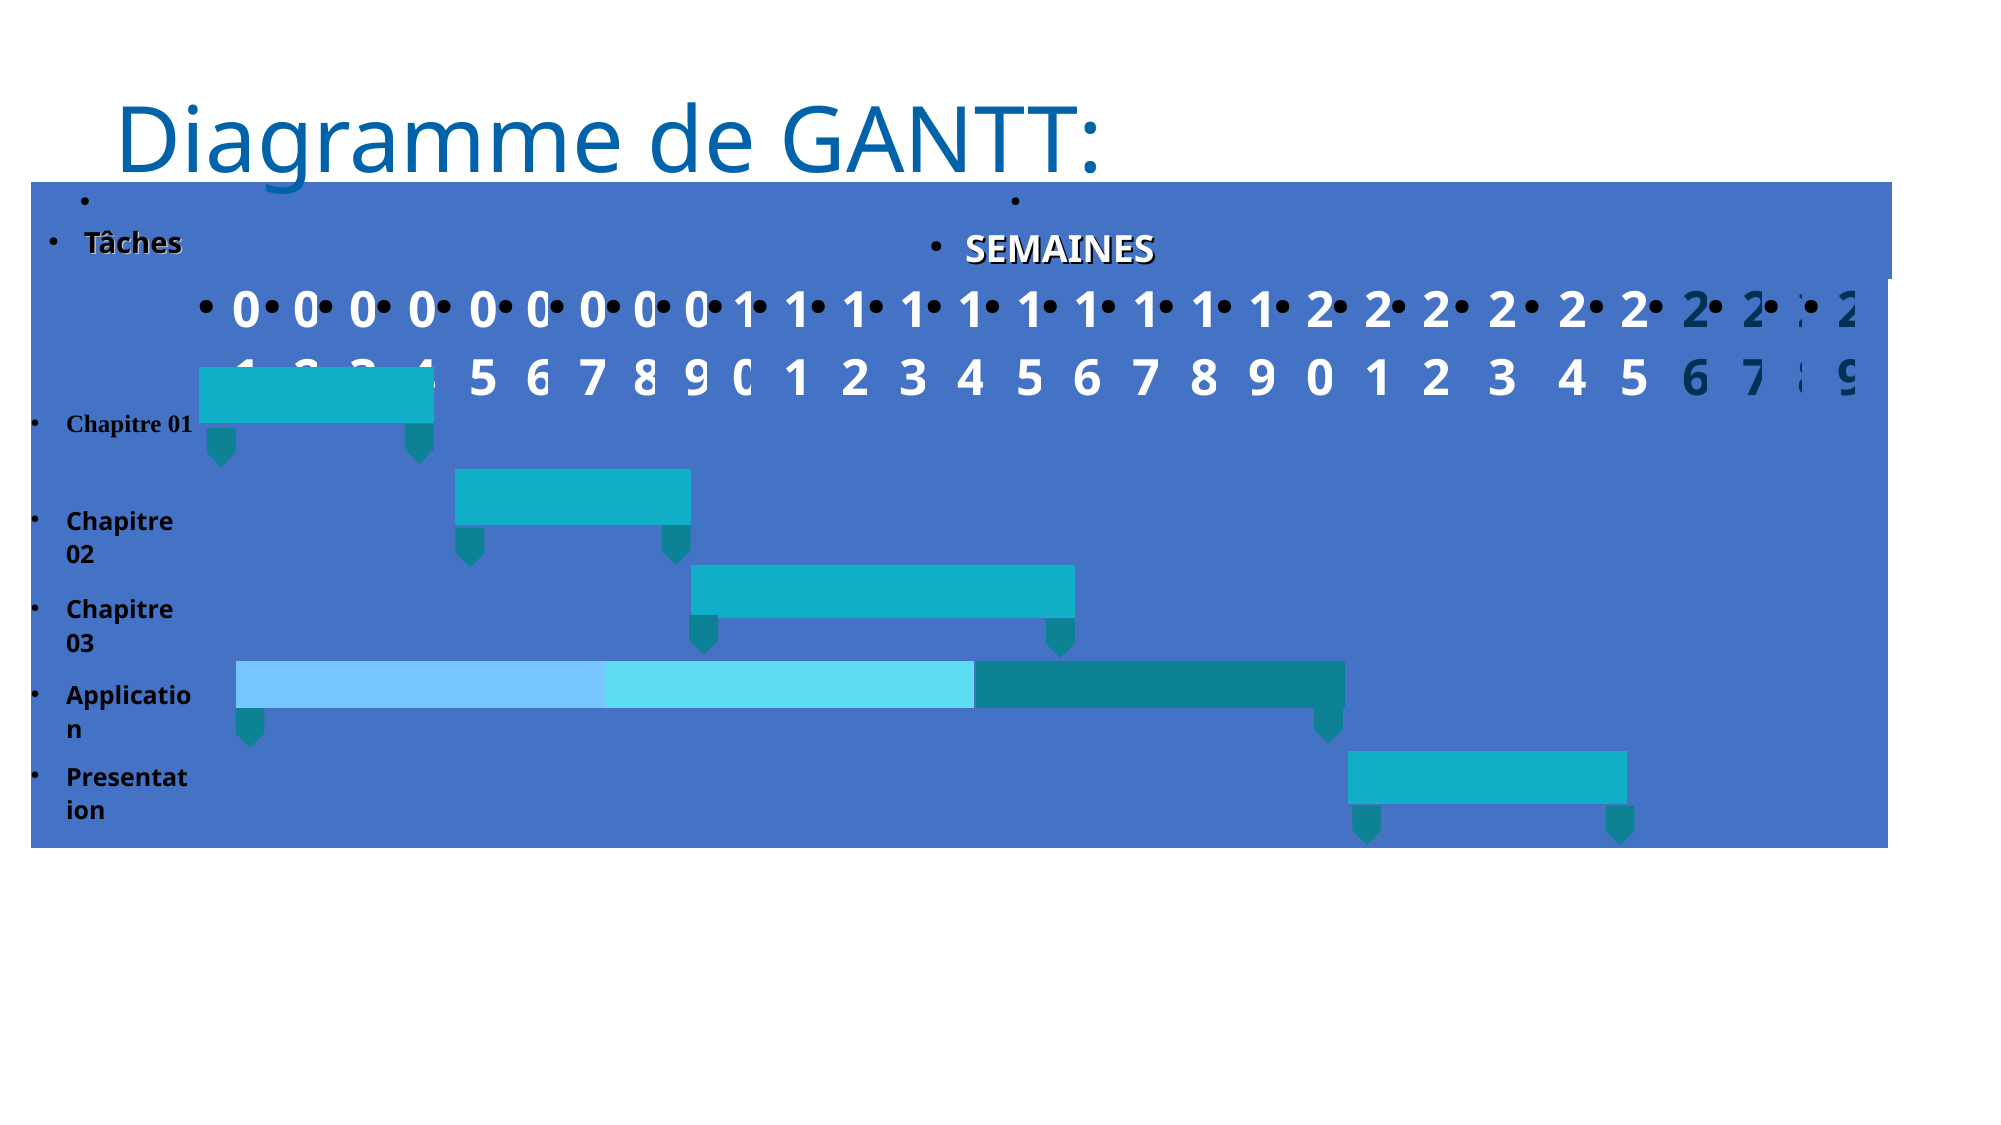

# Diagramme de GANTT:
| Tâches | SEMAINES |
| --- | --- |
| | 01 | 02 | 03 | 04 | 05 | 06 | 07 | 08 | 09 | 10 | 11 | 12 | 13 | 14 | 15 | 16 | 17 | 18 | 19 | 20 | 21 | 22 | 23 | 24 | 25 | 26 | 27 | 28 | 29 | |
| --- | --- | --- | --- | --- | --- | --- | --- | --- | --- | --- | --- | --- | --- | --- | --- | --- | --- | --- | --- | --- | --- | --- | --- | --- | --- | --- | --- | --- | --- | --- |
| Chapitre 01 | | | | | | | | | | | | | | | | | | | | | | | | | | | | | | |
| Chapitre 02 | | | | | | | | | | | | | | | | | | | | | | | | | | | | | | |
| Chapitre 03 | | | | | | | | | | | | | | | | | | | | | | | | | | | | | | |
| Application | | | | | | | | | | | | | | | | | | | | | | | | | | | | | | |
| Presentation | | | | | | | | | | | | | | | | | | | | | | | | | | | | | | |
| Tâches | Mois 2 |
| --- | --- |